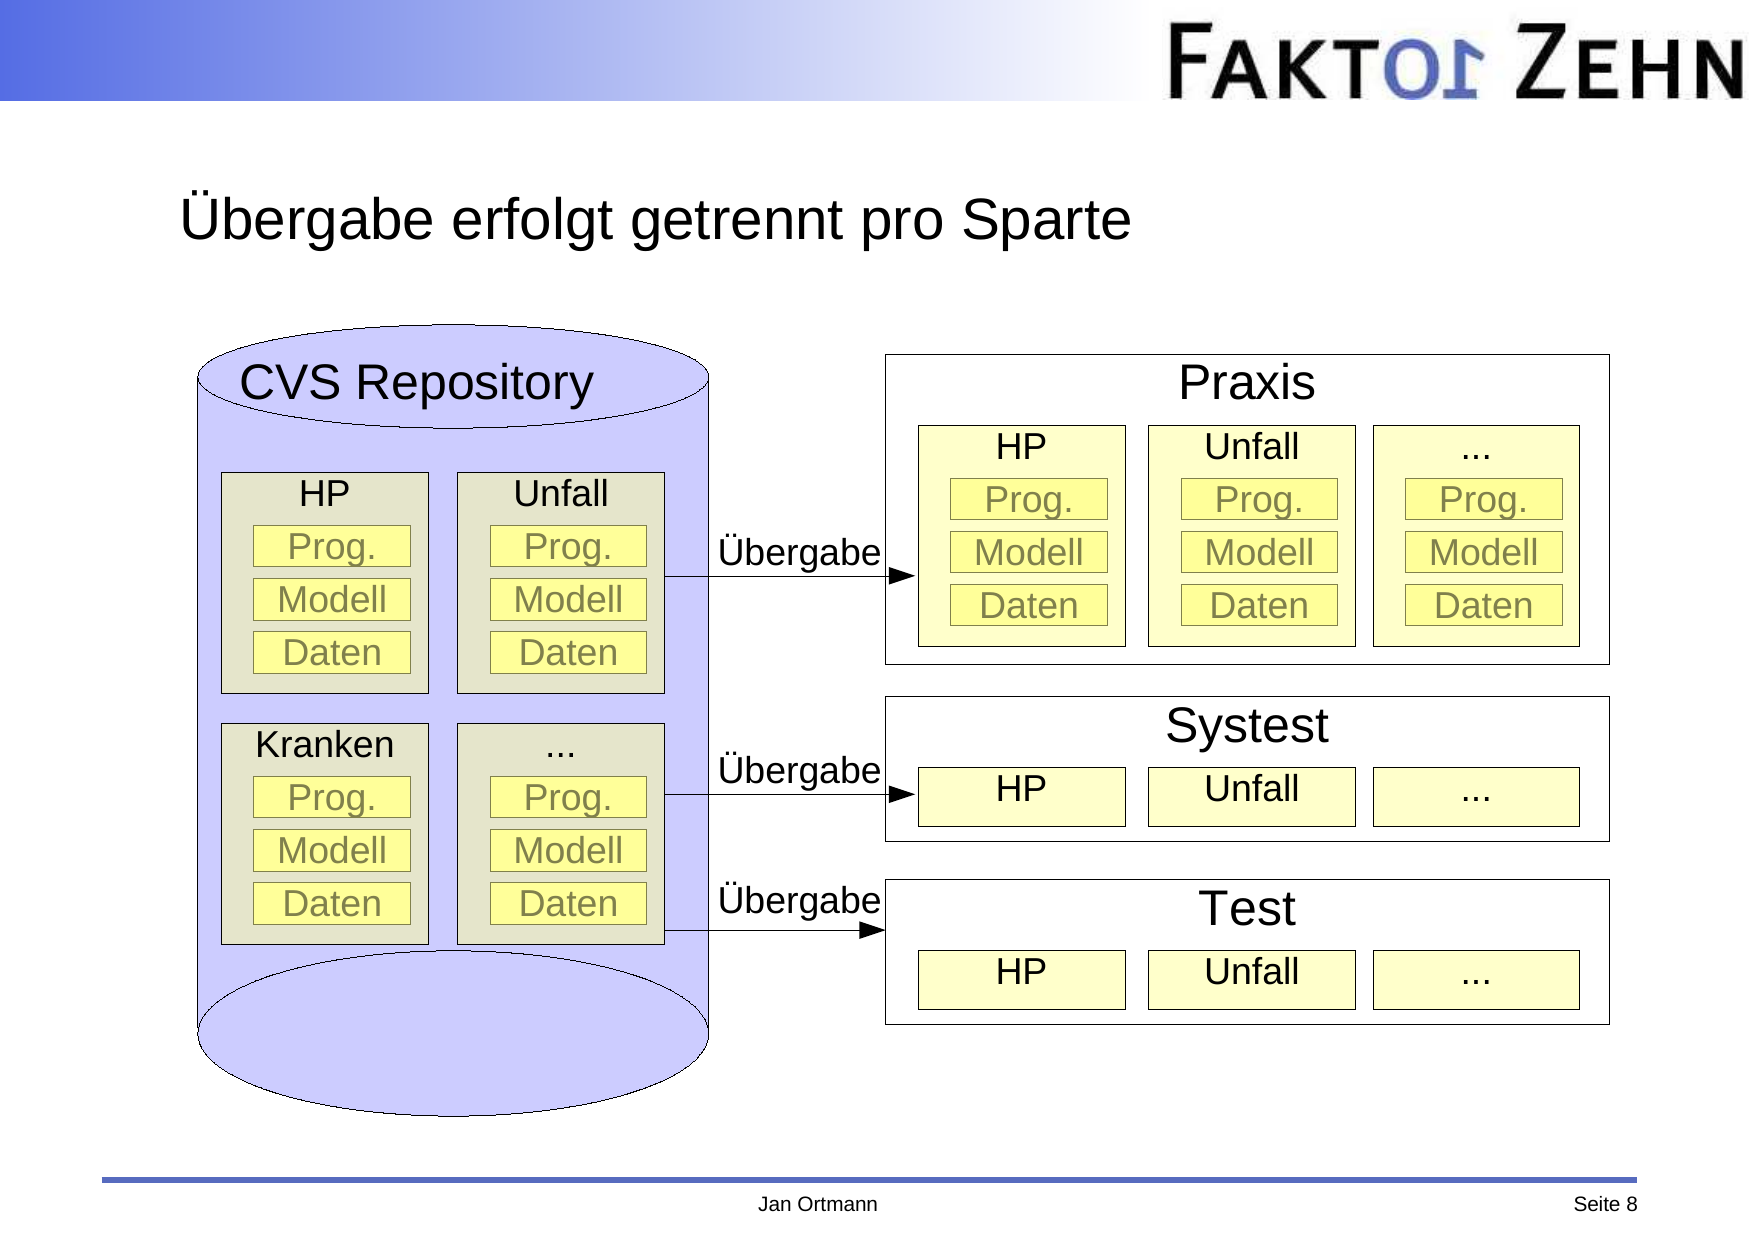

# Übergabe erfolgt getrennt pro Sparte
CVS Repository
Praxis
HP
Unfall
...
HP
Unfall
Prog.
Prog.
Prog.
Prog.
Prog.
Übergabe
Modell
Modell
Modell
Modell
Modell
Daten
Daten
Daten
Daten
Daten
Systest
Kranken
...
Übergabe
HP
Unfall
...
Prog.
Prog.
Modell
Modell
Übergabe
Test
Daten
Daten
HP
Unfall
...